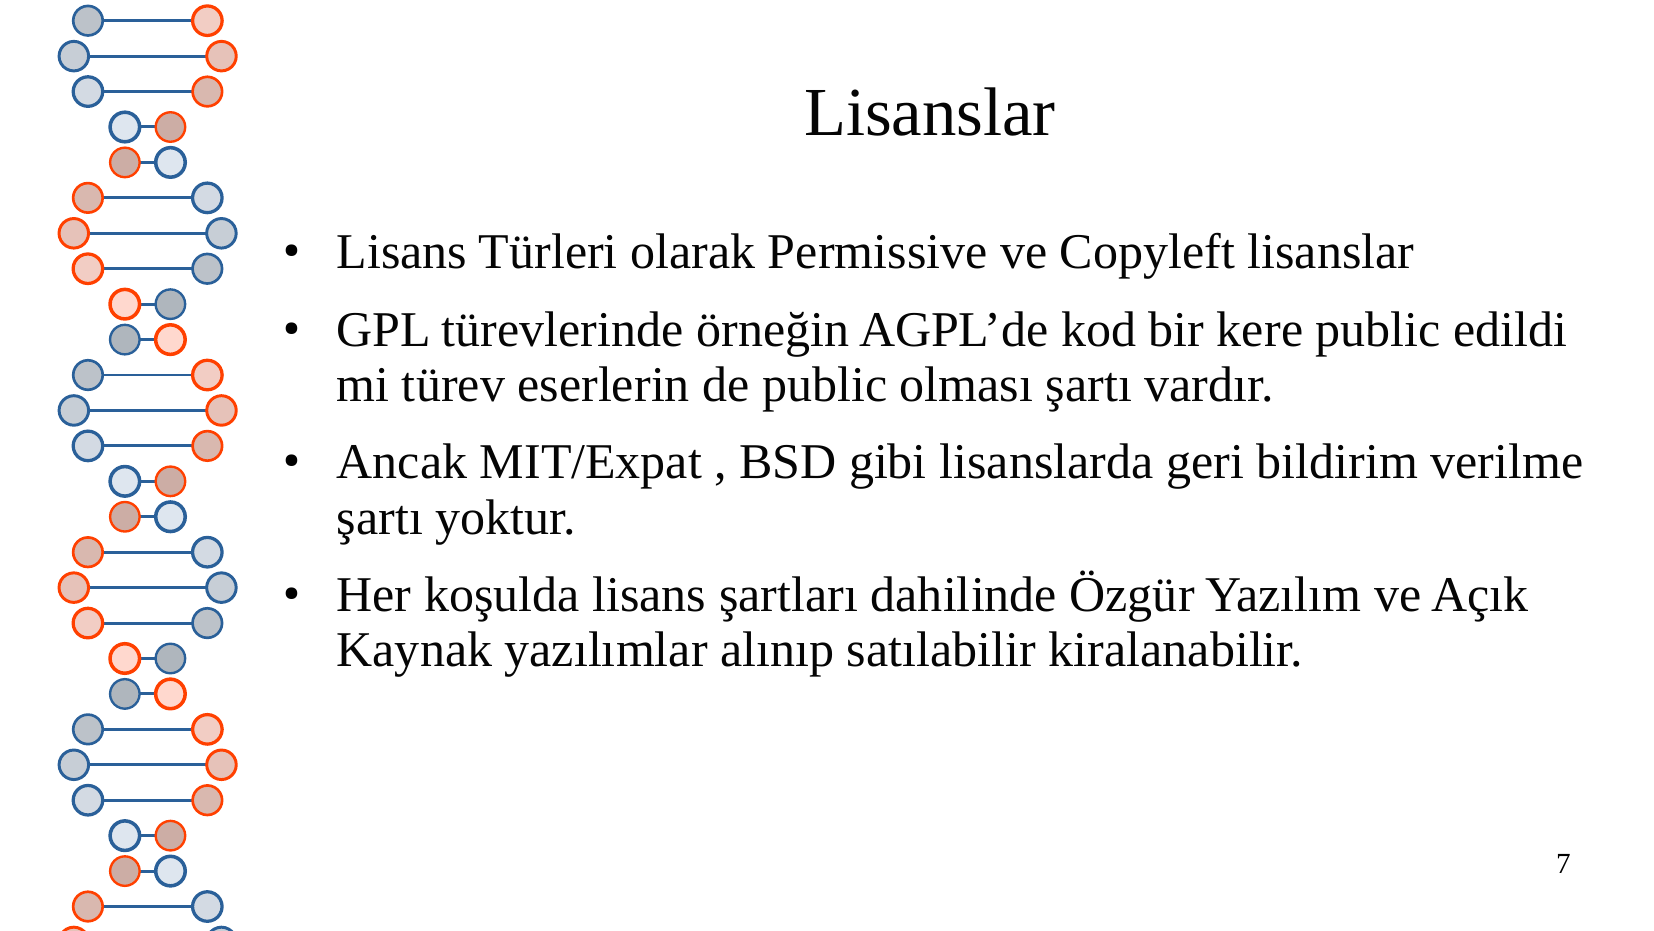

# Lisanslar
Lisans Türleri olarak Permissive ve Copyleft lisanslar
GPL türevlerinde örneğin AGPL’de kod bir kere public edildi mi türev eserlerin de public olması şartı vardır.
Ancak MIT/Expat , BSD gibi lisanslarda geri bildirim verilme şartı yoktur.
Her koşulda lisans şartları dahilinde Özgür Yazılım ve Açık Kaynak yazılımlar alınıp satılabilir kiralanabilir.
7